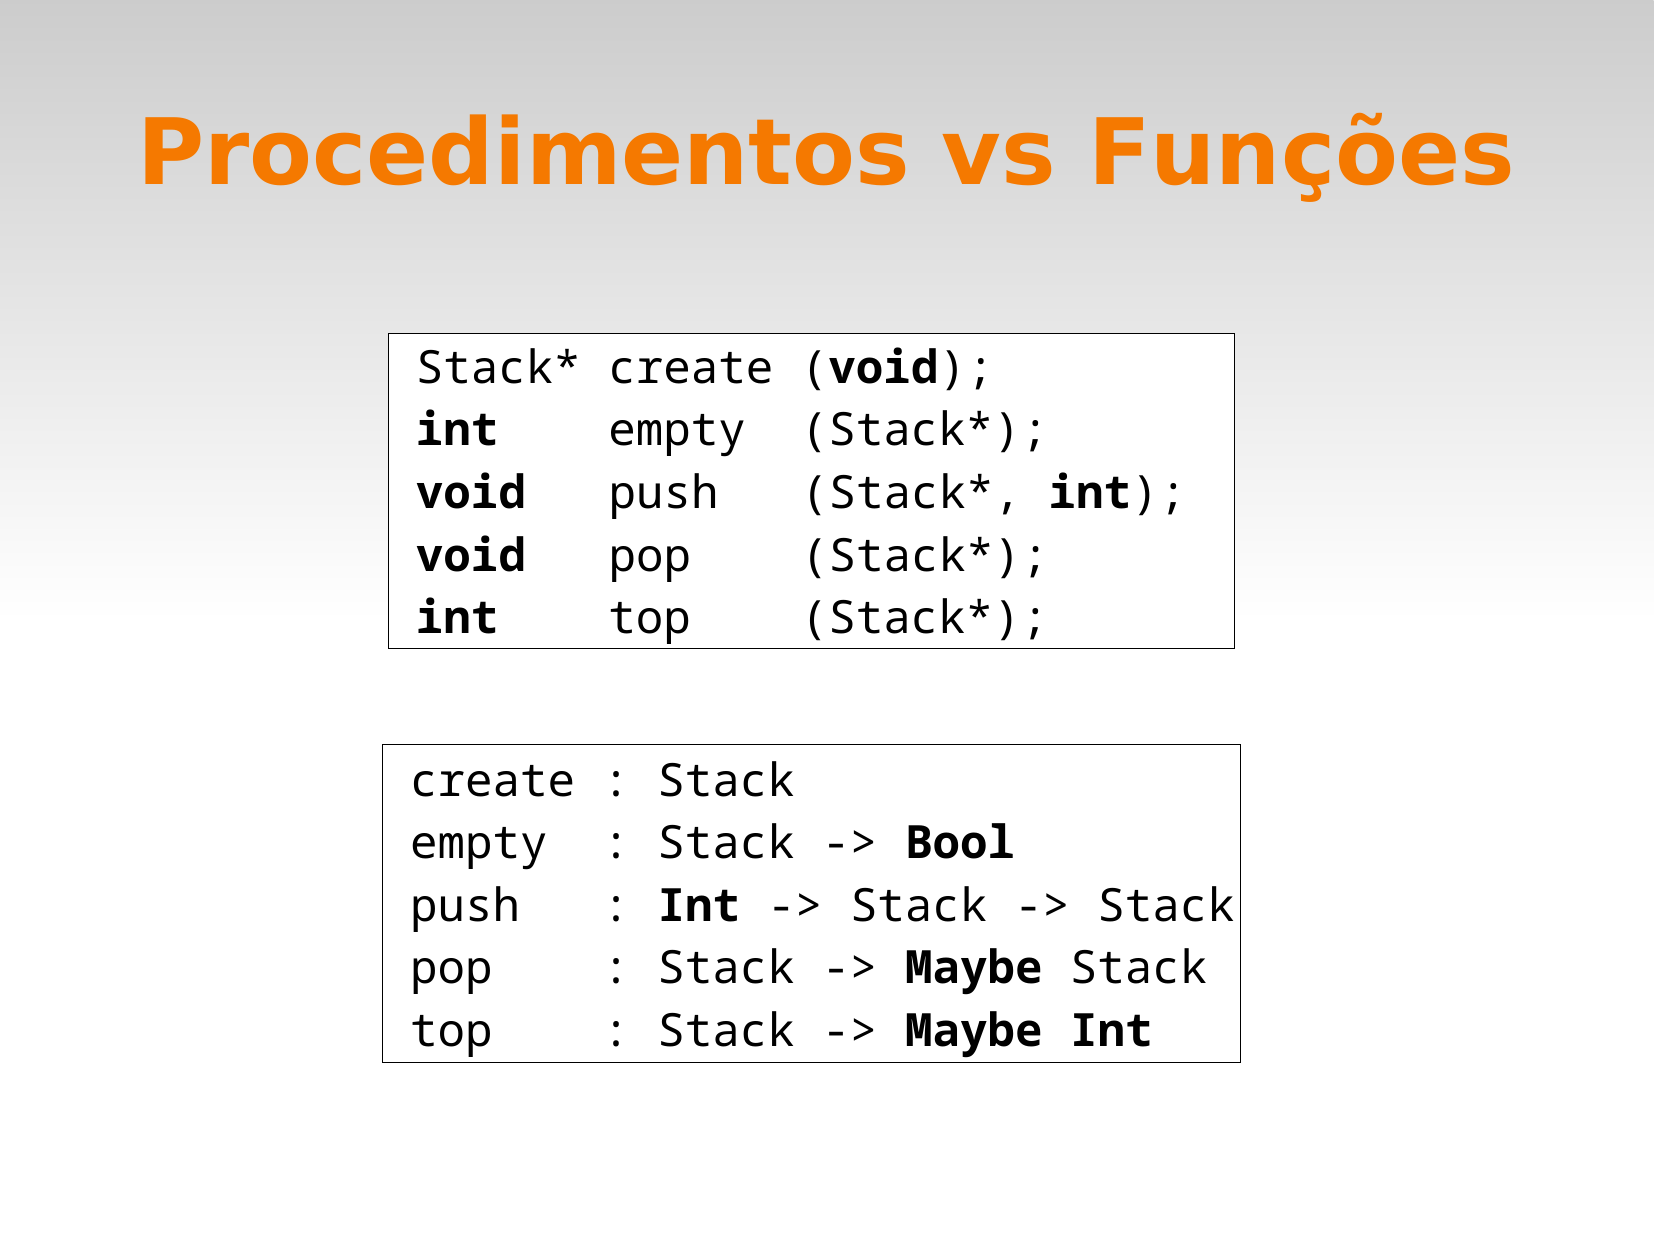

# Procedimentos vs Funções
 Stack* create (void);
 int empty (Stack*);
 void push (Stack*, int);
 void pop (Stack*);
 int top (Stack*);
 create : Stack
 empty : Stack -> Bool
 push : Int -> Stack -> Stack
 pop : Stack -> Maybe Stack
 top : Stack -> Maybe Int